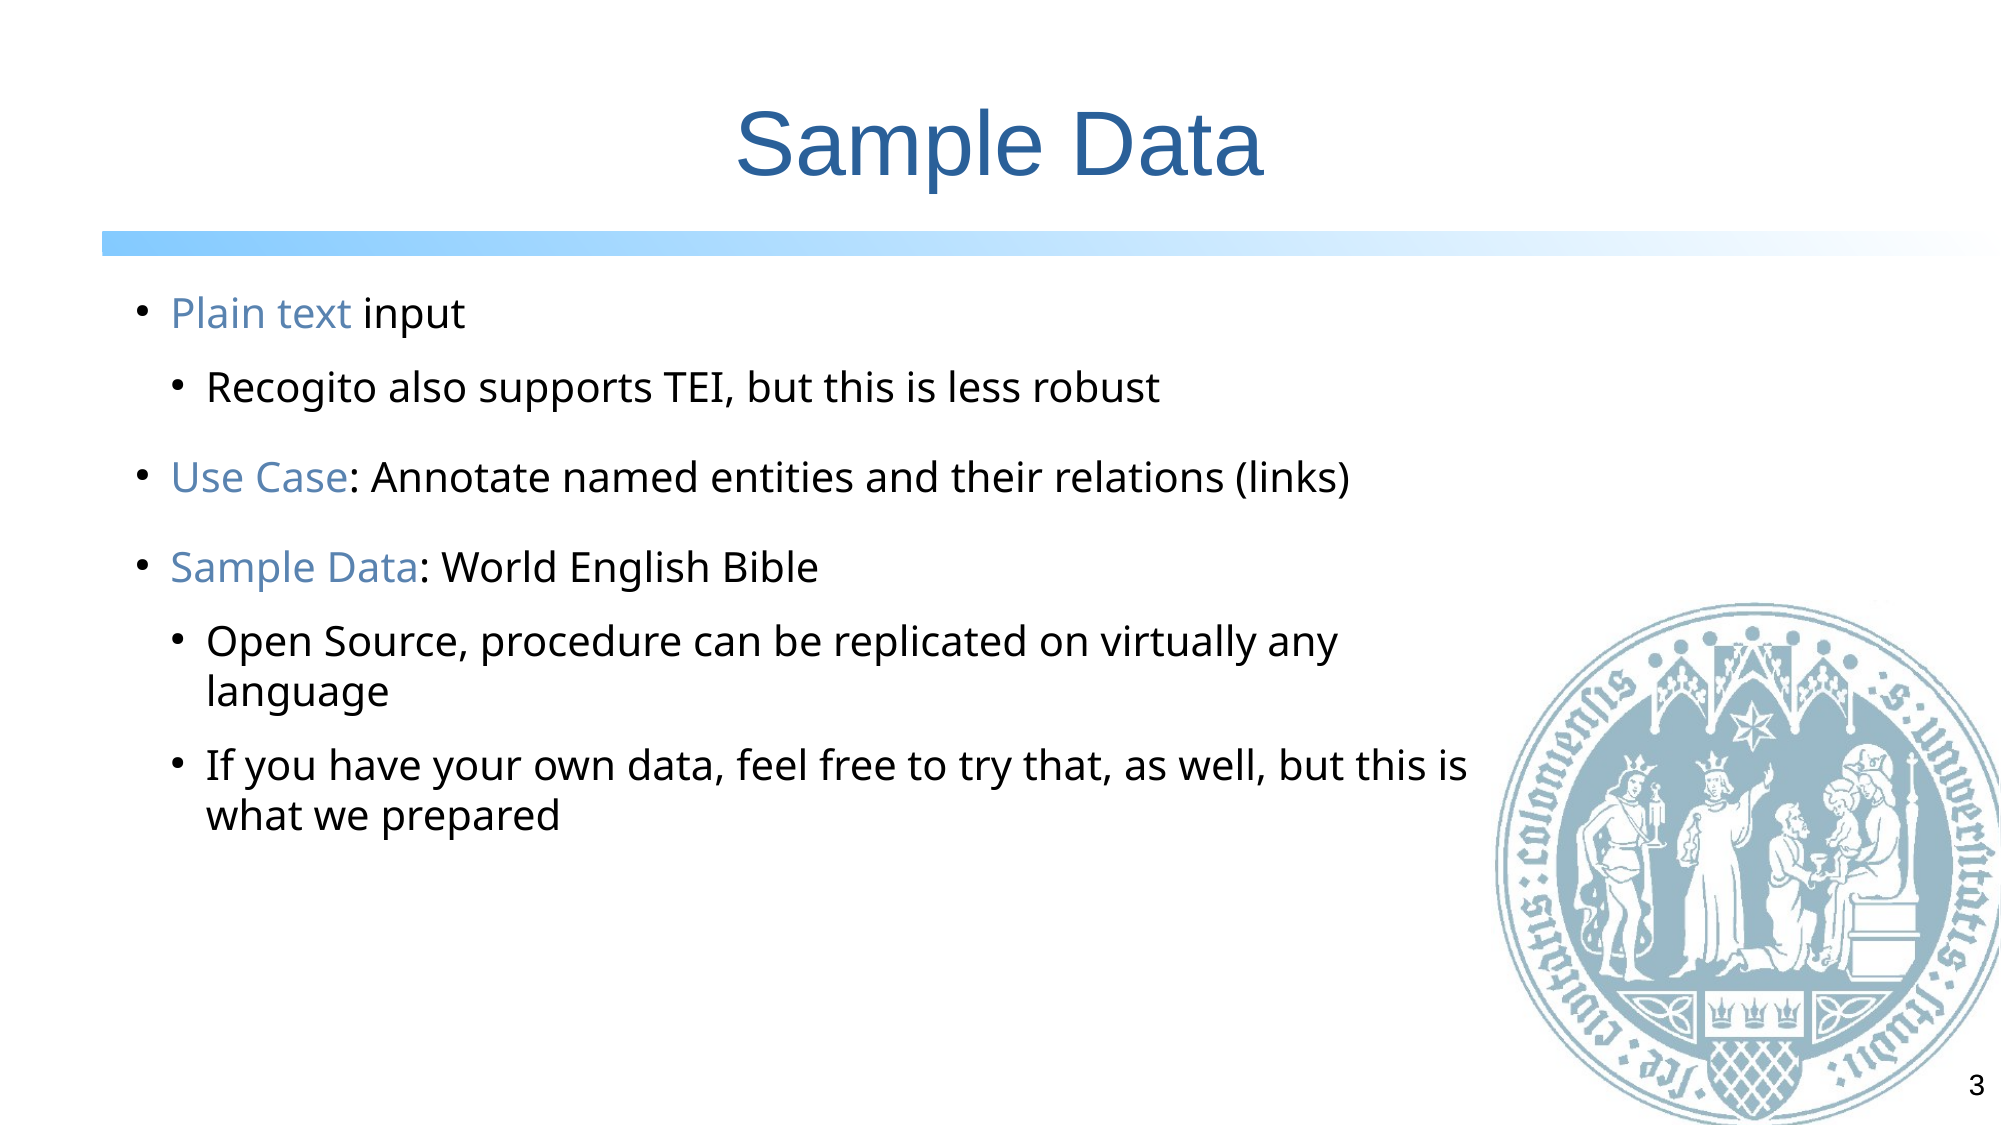

# Sample Data
Plain text input
Recogito also supports TEI, but this is less robust
Use Case: Annotate named entities and their relations (links)
Sample Data: World English Bible
Open Source, procedure can be replicated on virtually any language
If you have your own data, feel free to try that, as well, but this is what we prepared